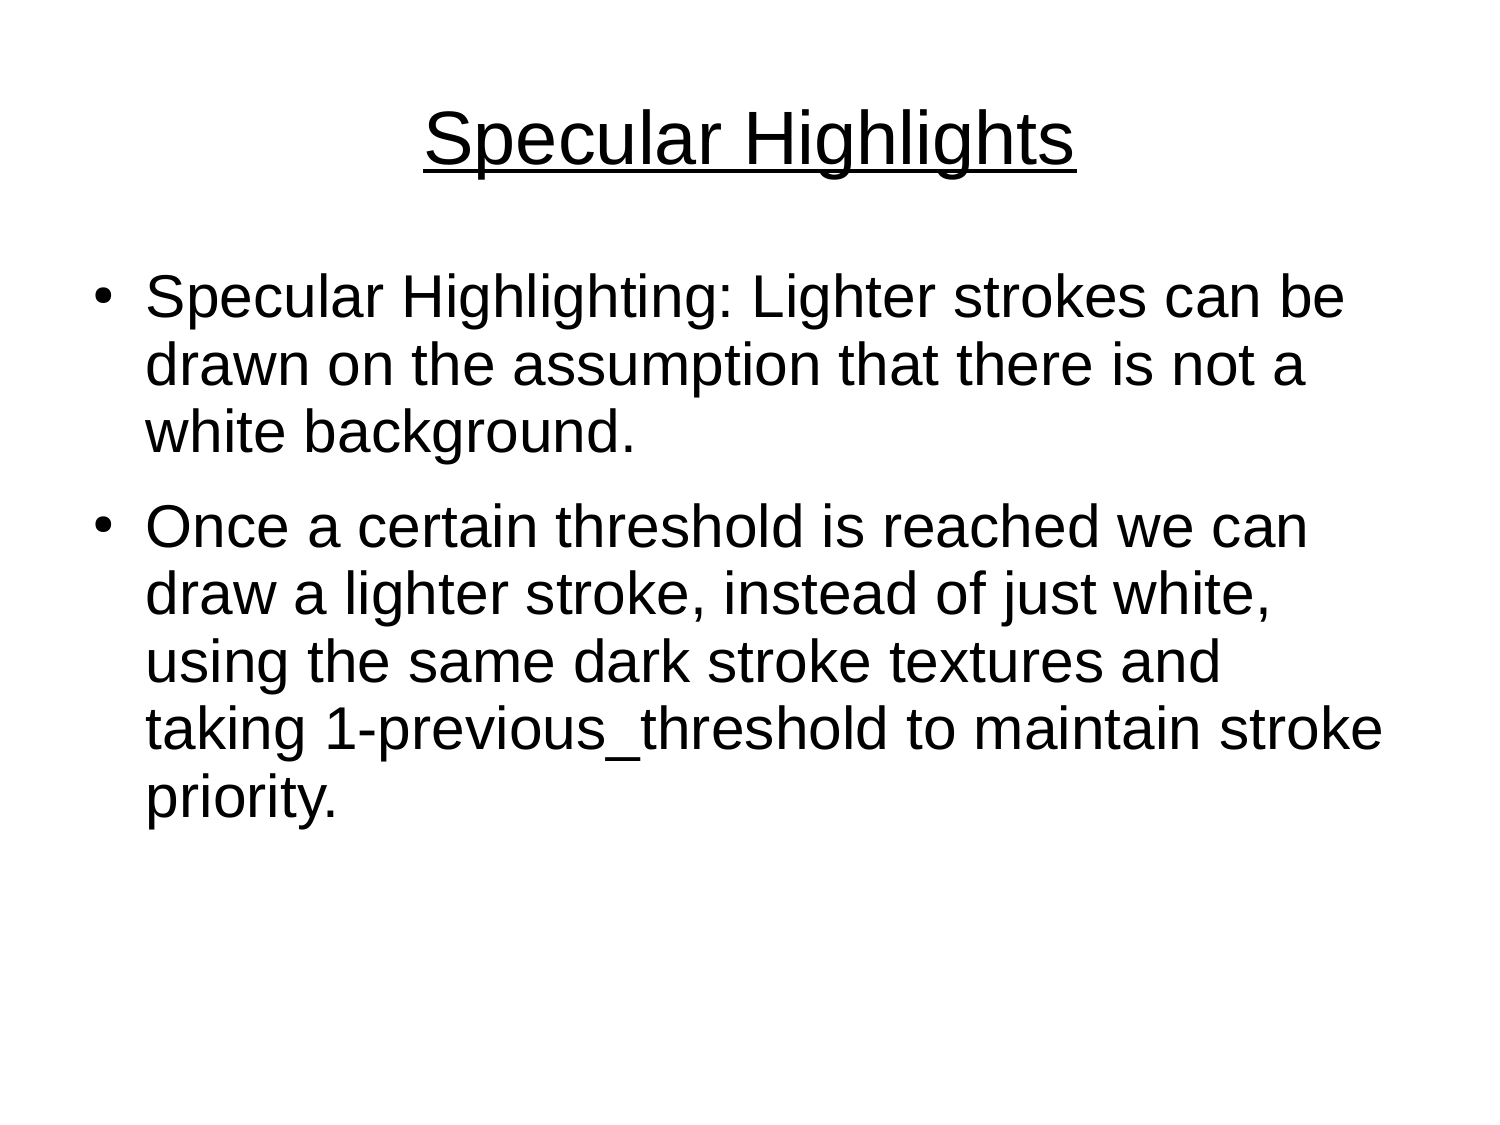

# Specular Highlights
Specular Highlighting: Lighter strokes can be drawn on the assumption that there is not a white background.
Once a certain threshold is reached we can draw a lighter stroke, instead of just white, using the same dark stroke textures and taking 1-previous_threshold to maintain stroke priority.